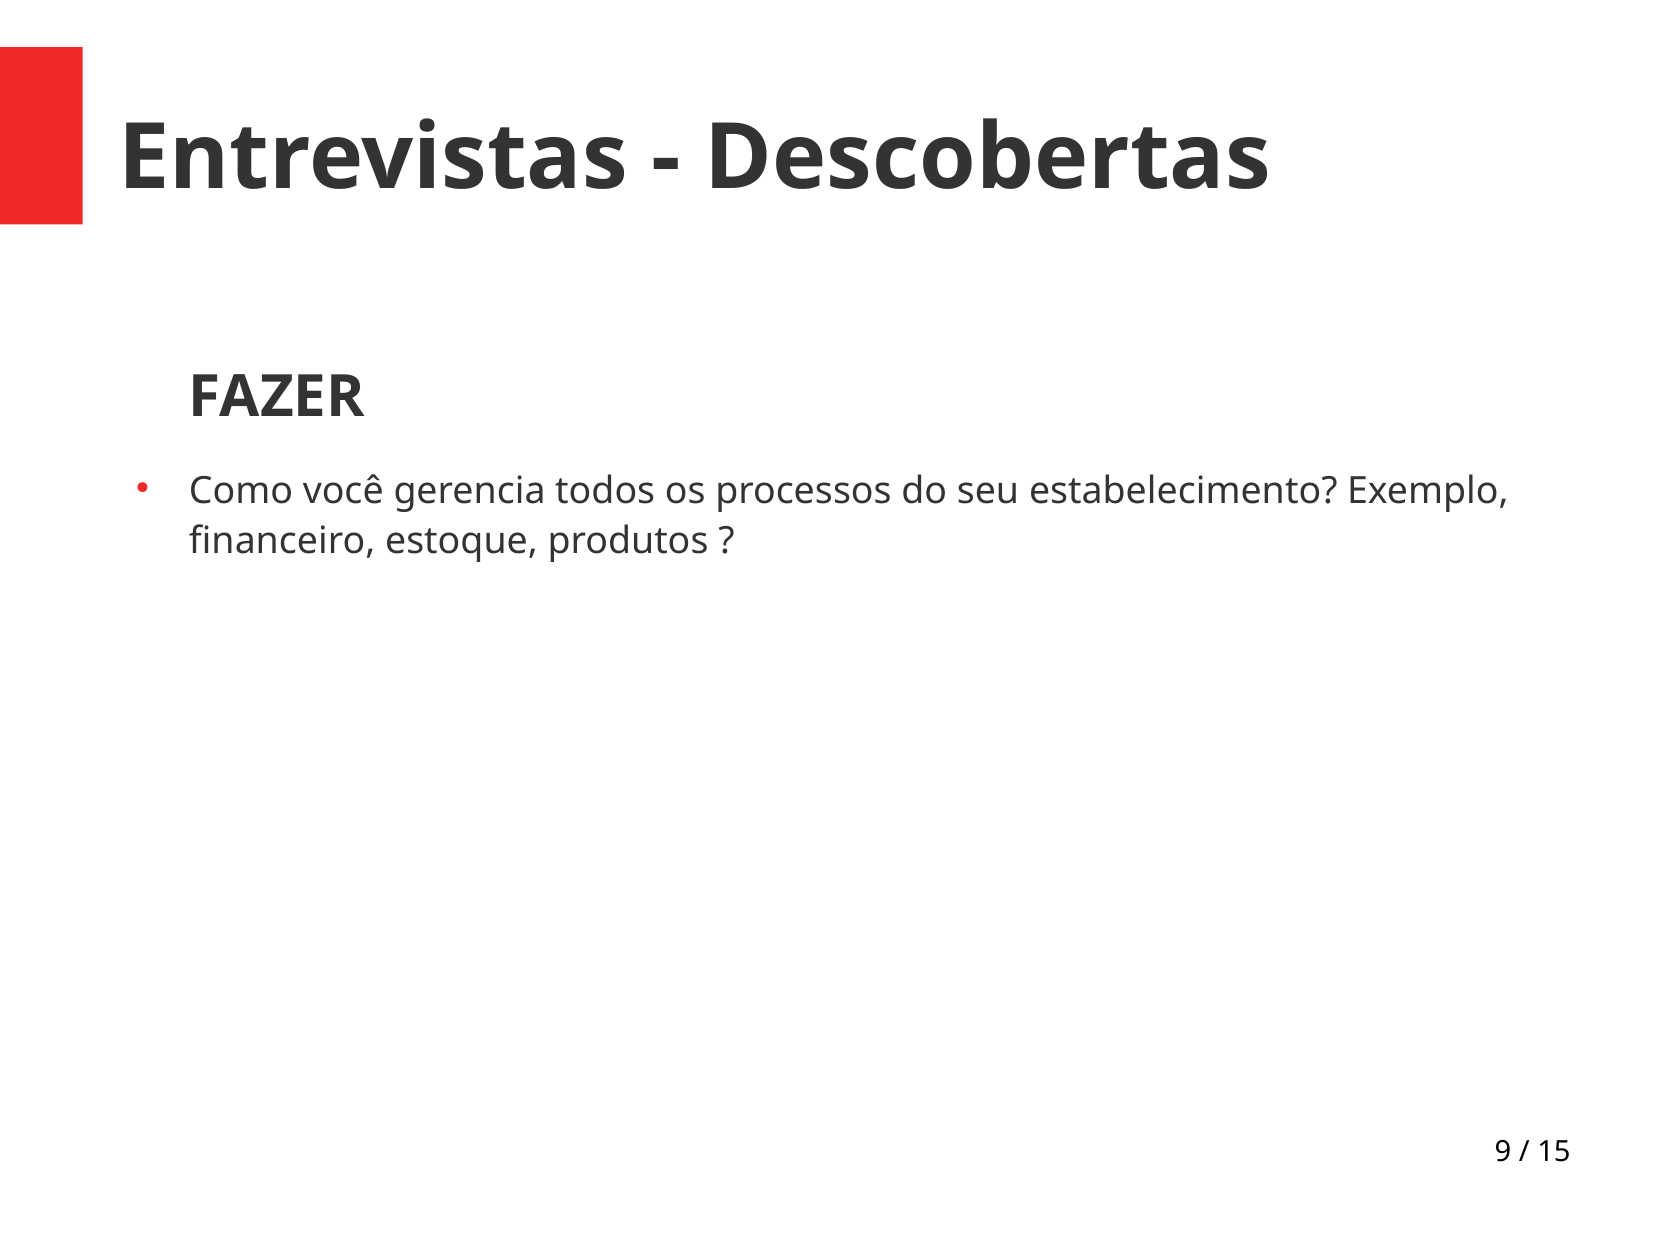

# Entrevistas - Descobertas
FAZER
Como você gerencia todos os processos do seu estabelecimento? Exemplo, financeiro, estoque, produtos ?
9